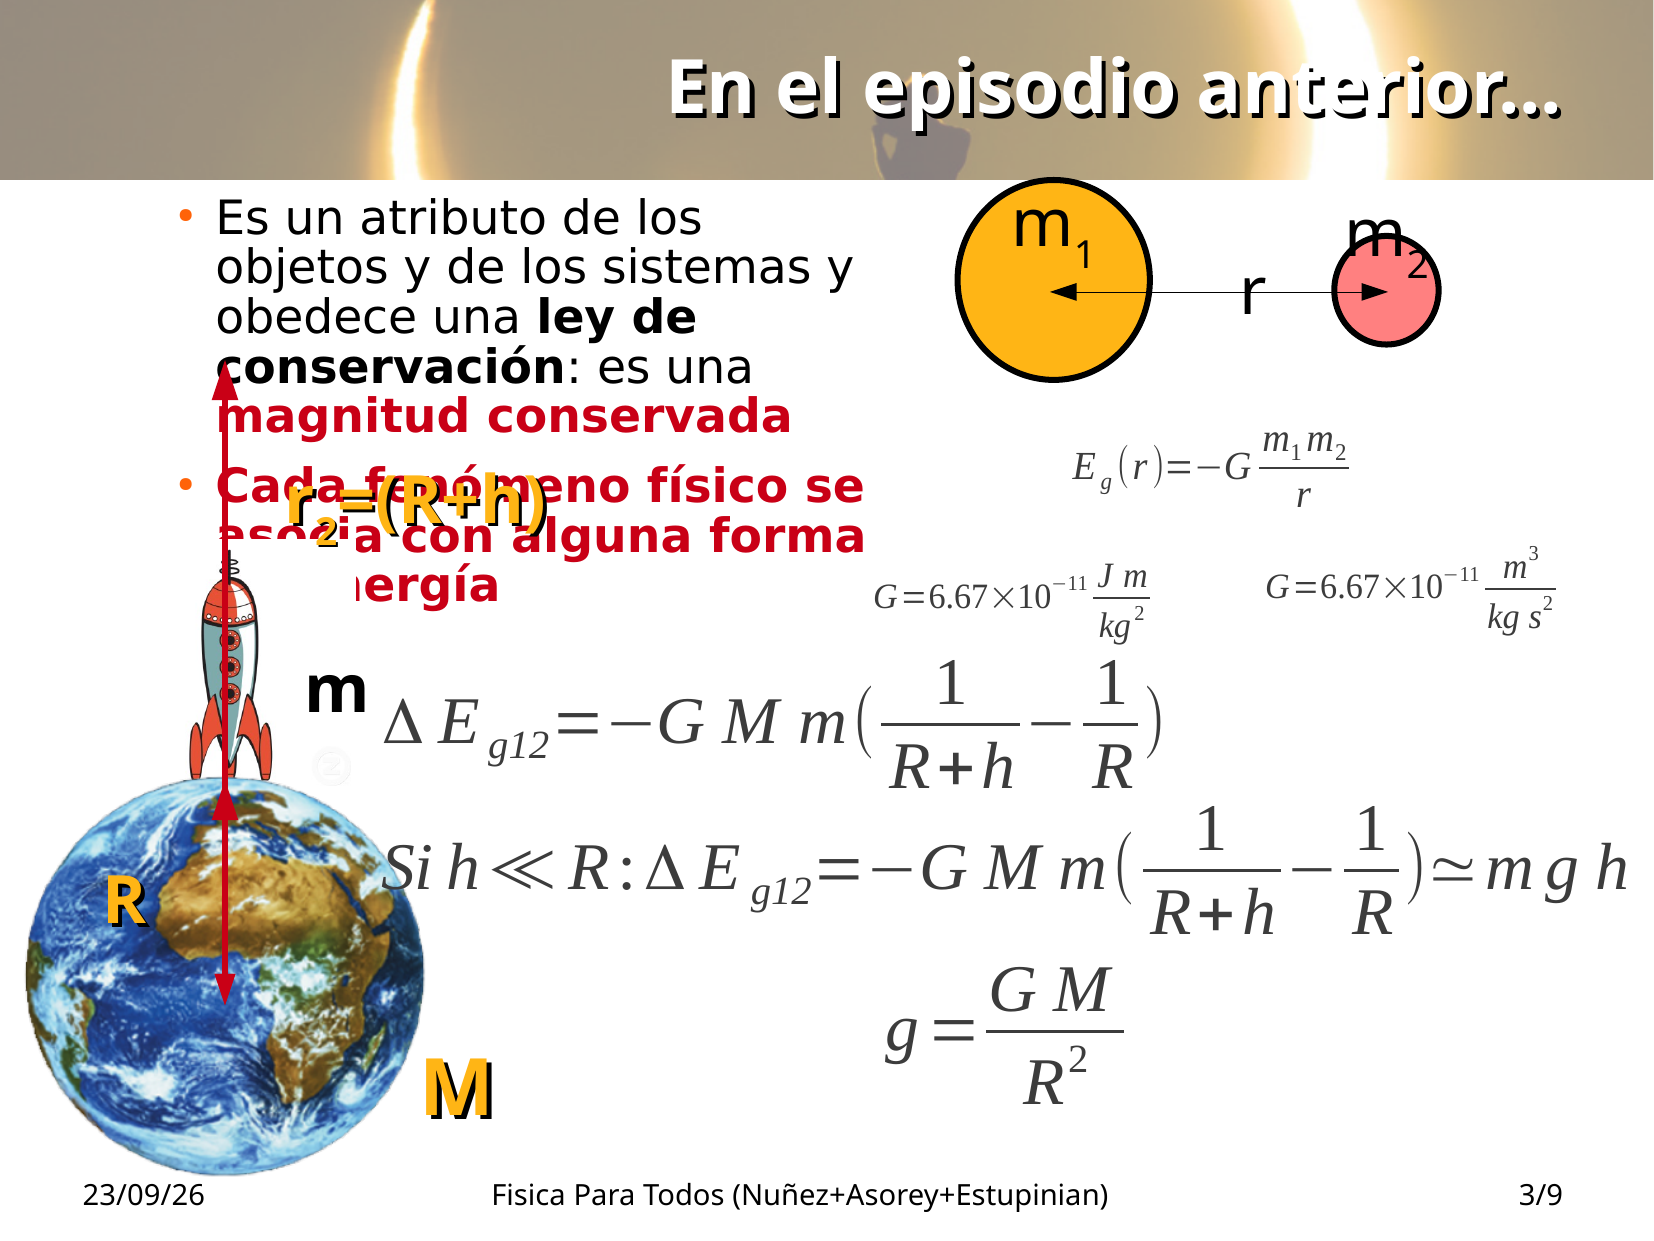

# En el episodio anterior...
m1
r
m2
Es un atributo de los objetos y de los sistemas y obedece una ley de conservación: es una magnitud conservada
Cada fenómeno físico se asocia con alguna forma de energía
r2=(R+h)
m
M
R
Fisica Para Todos (Nuñez+Asorey+Estupinian)
3